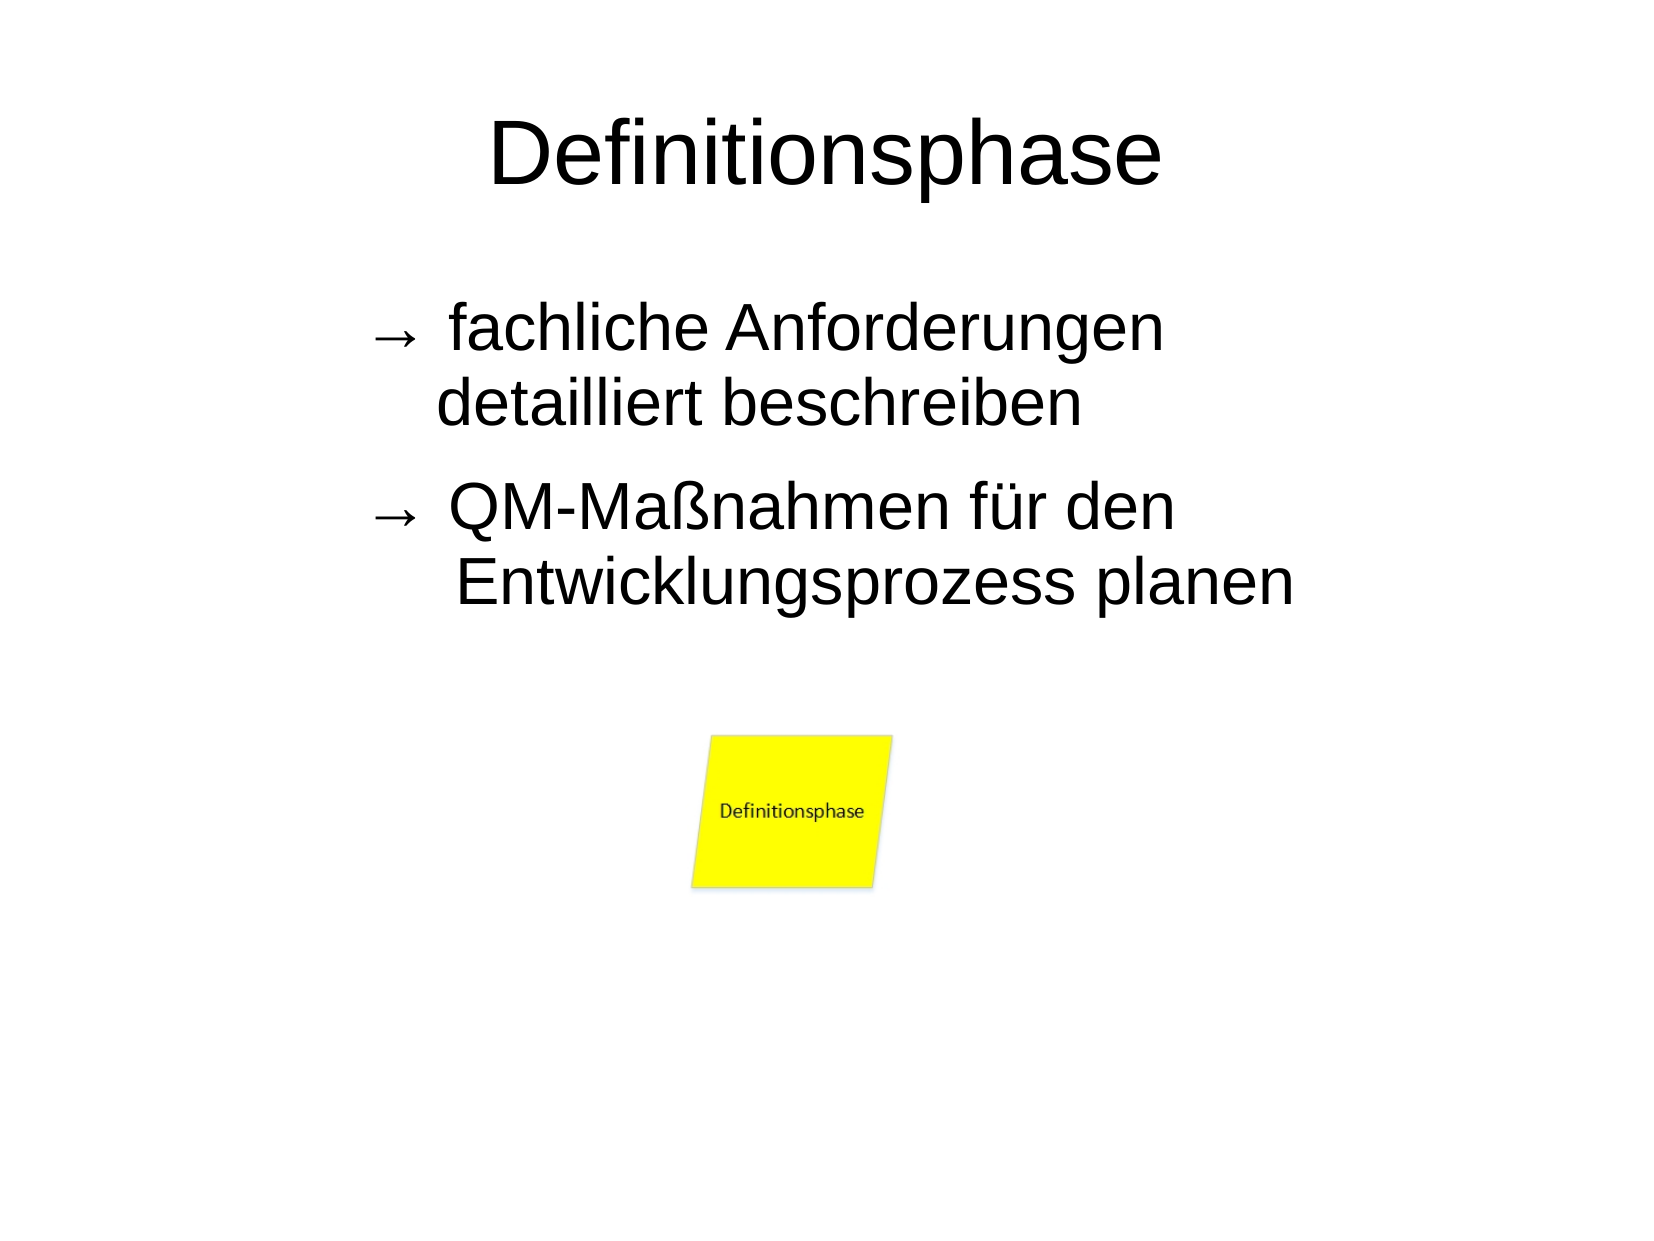

# Definitionsphase
→ fachliche Anforderungen 			detailliert beschreiben
→ QM-Maßnahmen für den 			 Entwicklungsprozess planen